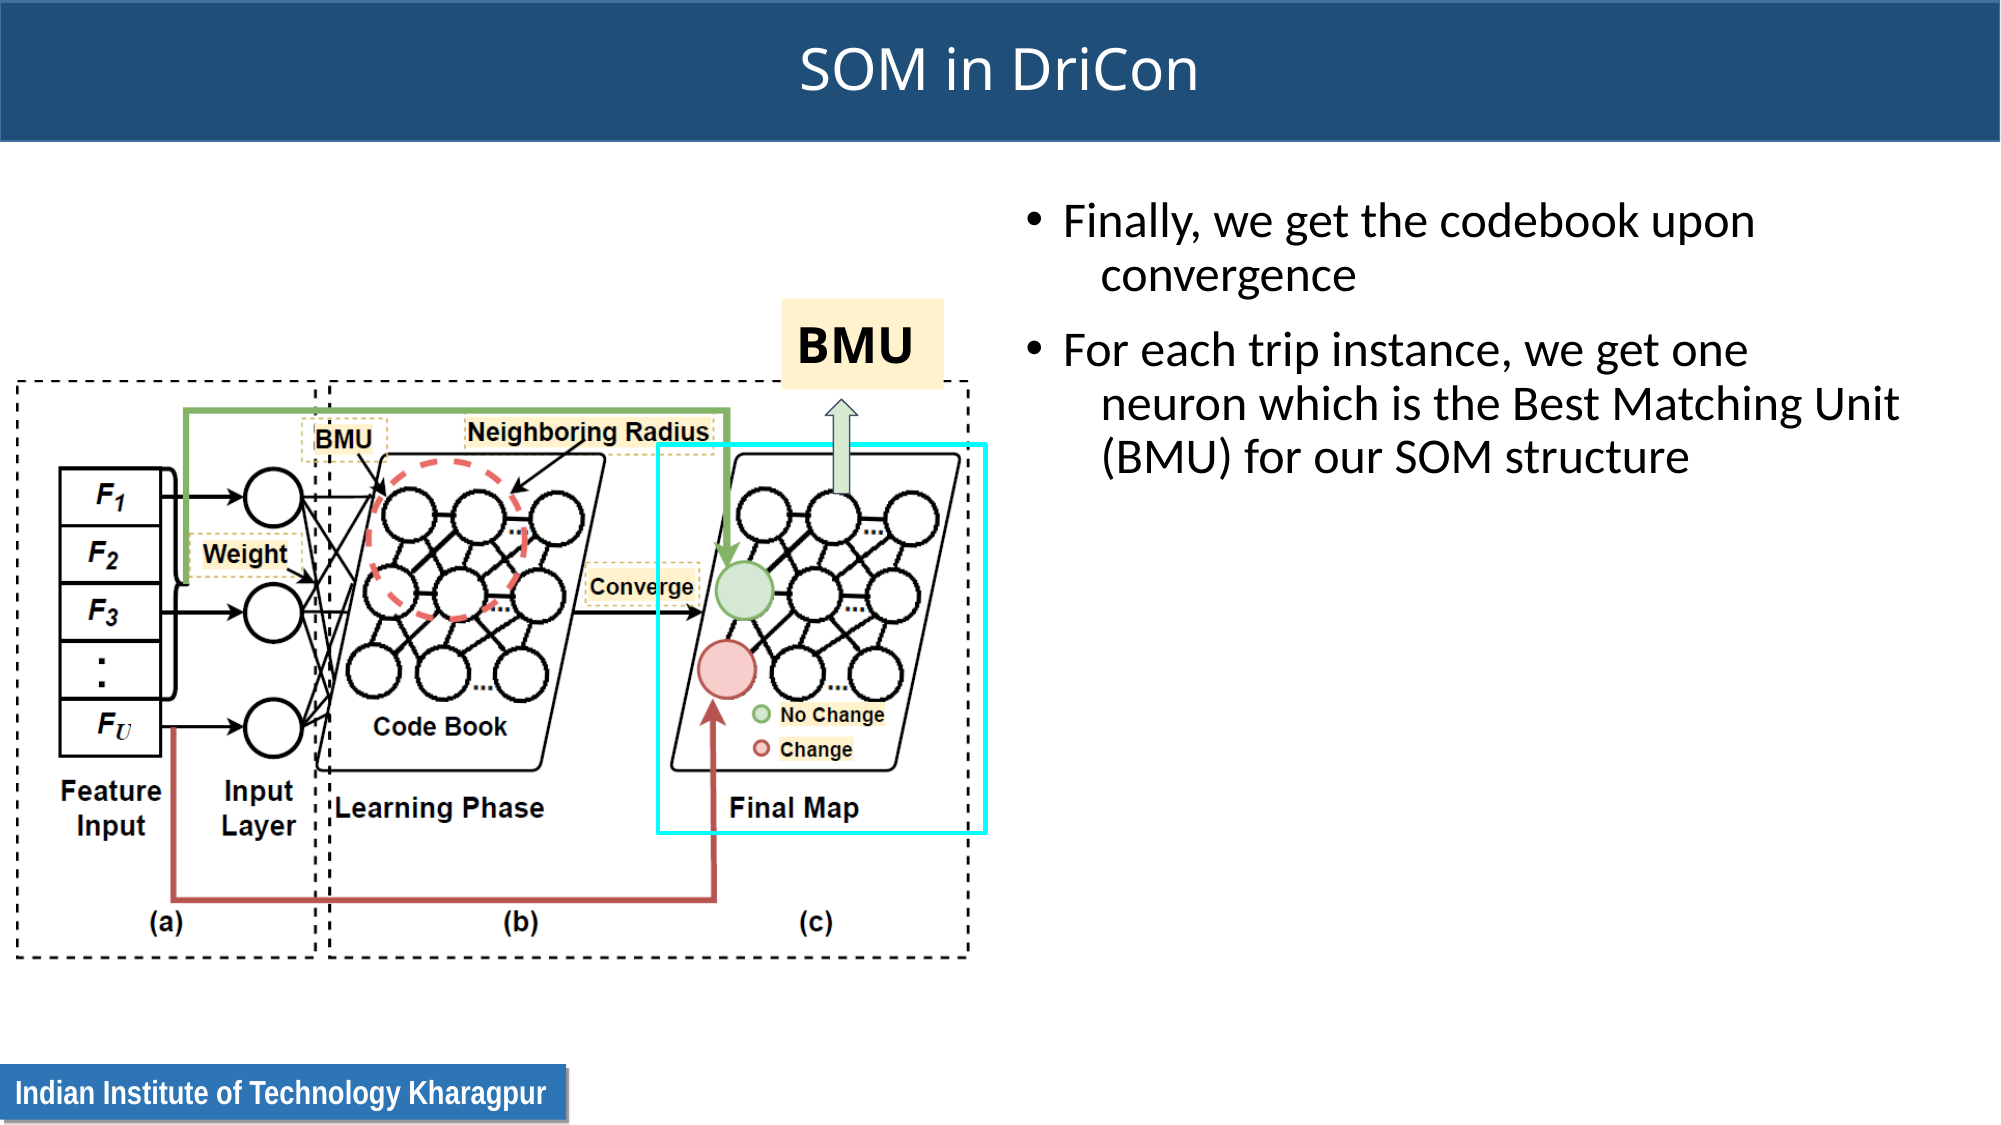

SOM in DriCon
# Finally, we get the codebook upon convergence
For each trip instance, we get one neuron which is the Best Matching Unit (BMU) for our SOM structure
BMU